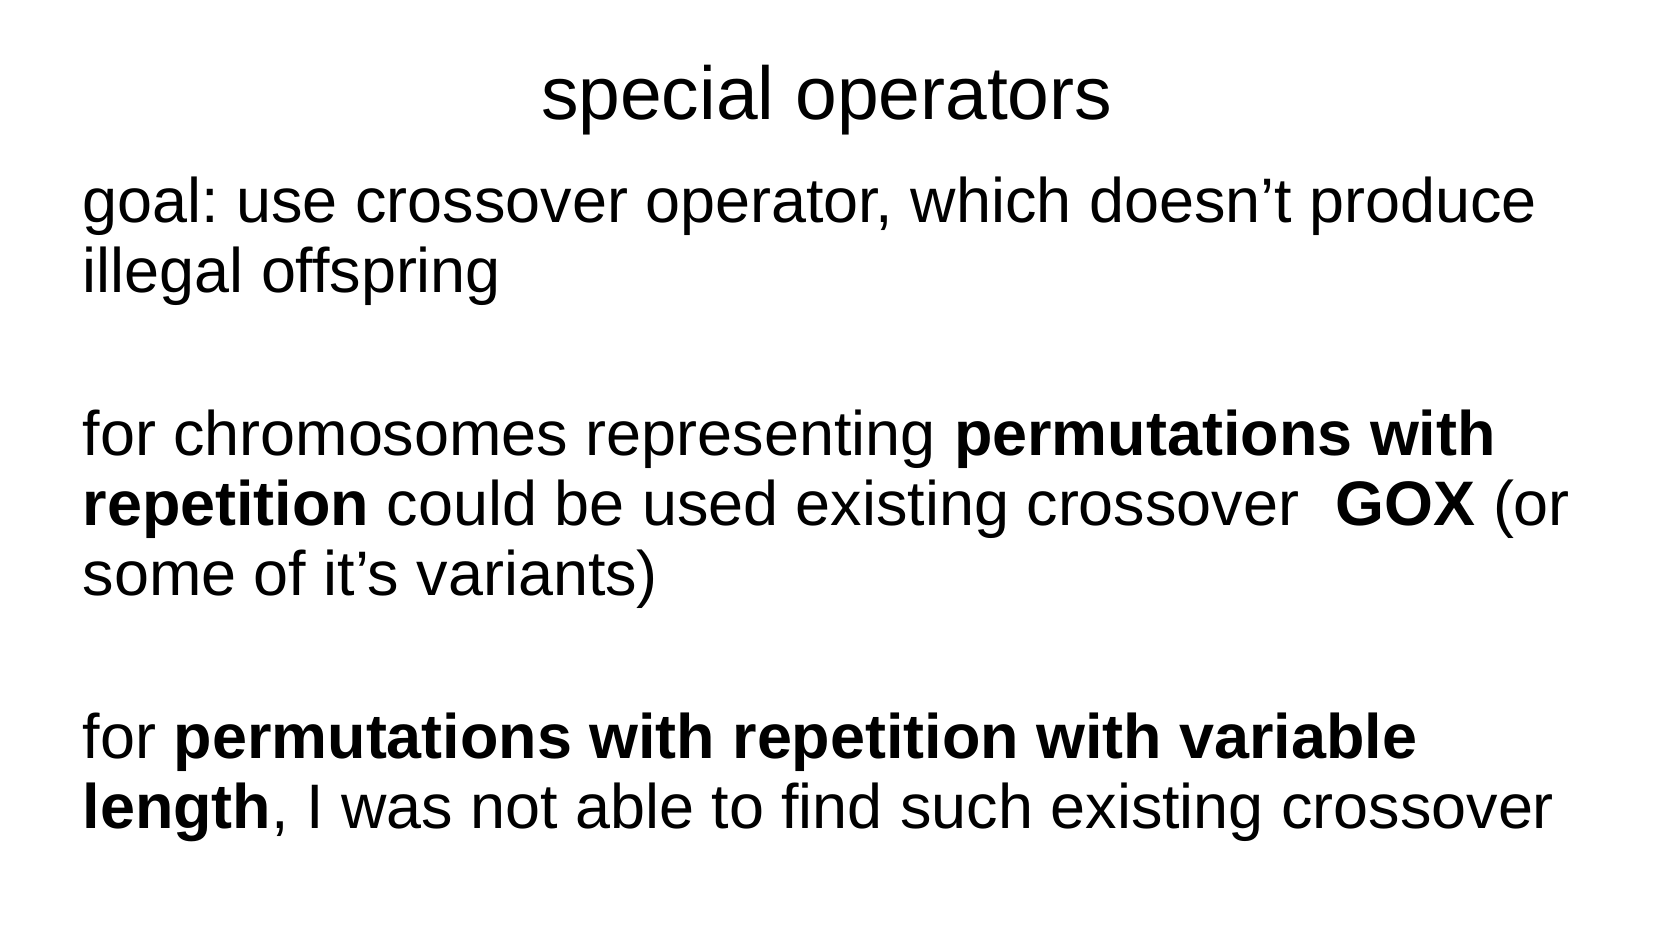

# special operators
goal: use crossover operator, which doesn’t produce illegal offspring
for chromosomes representing permutations with repetition could be used existing crossover GOX (or some of it’s variants)
for permutations with repetition with variable length, I was not able to find such existing crossover